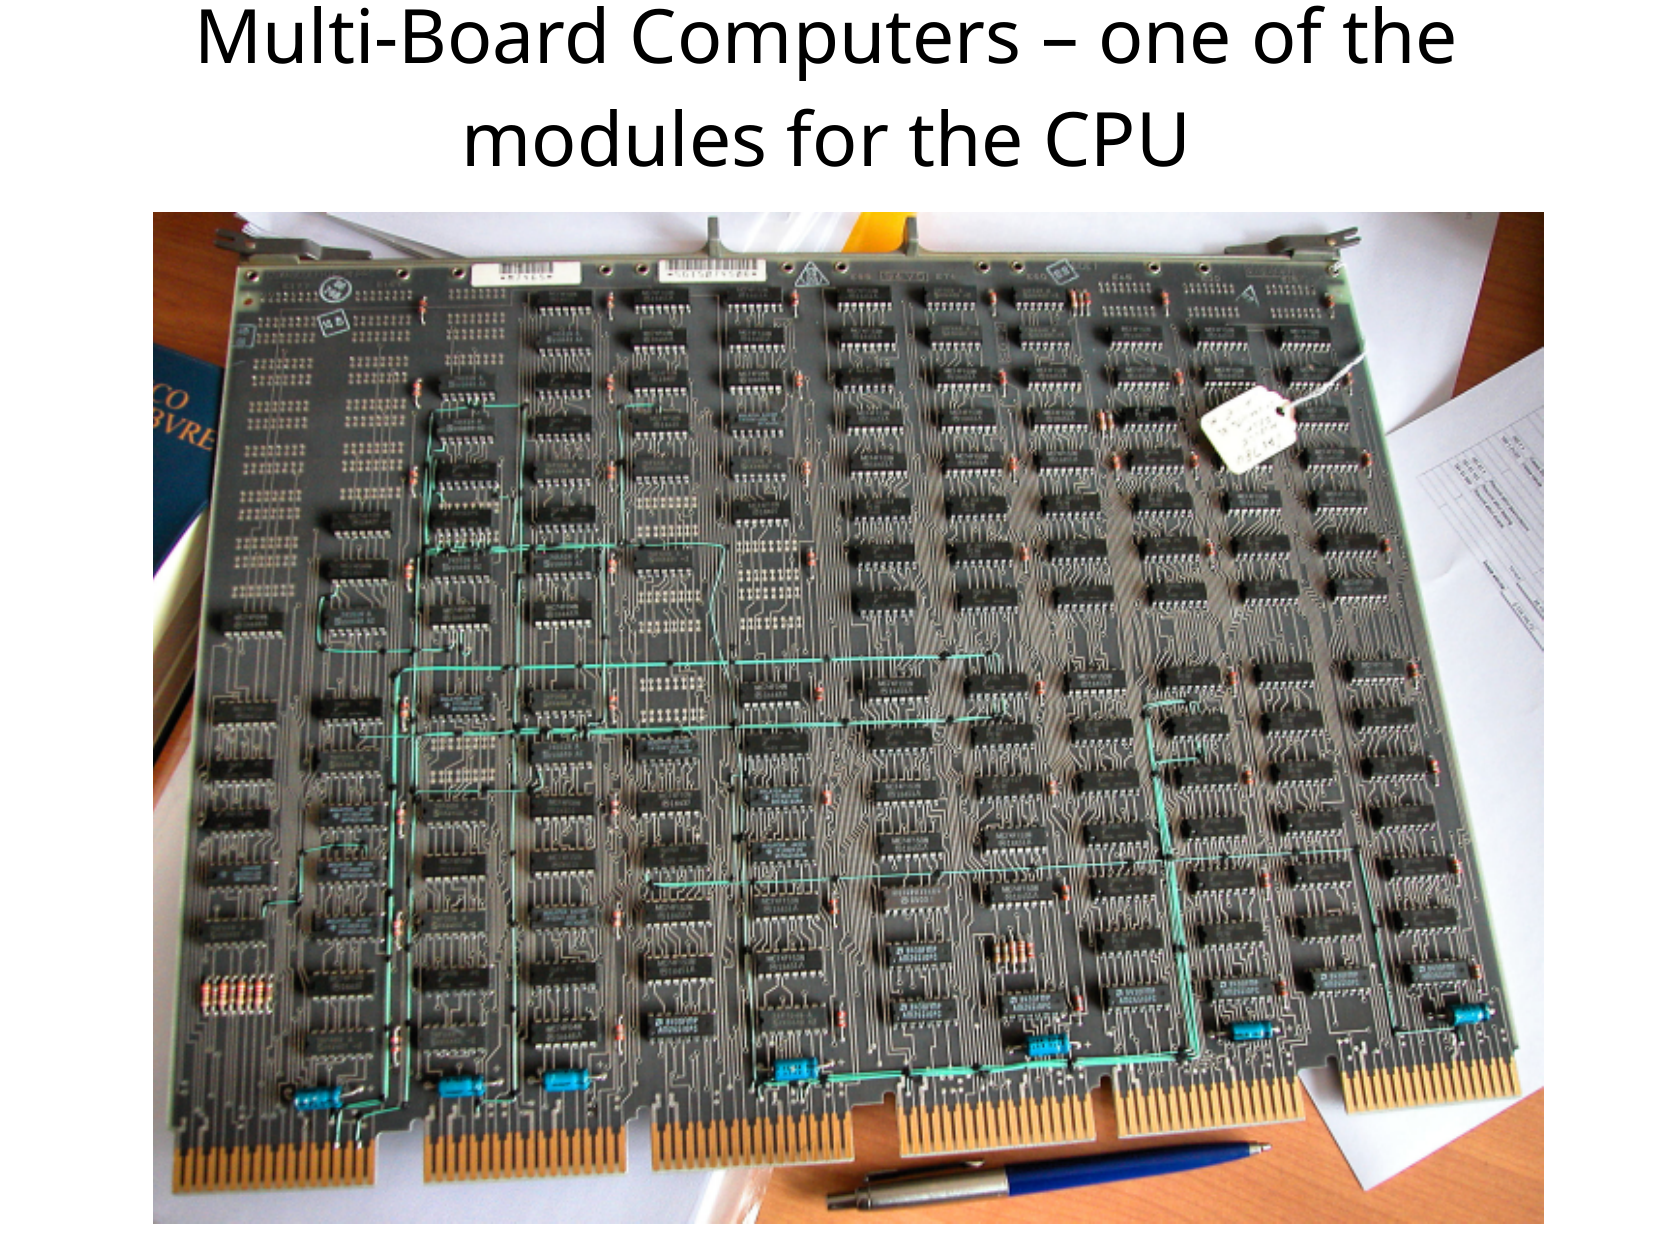

# Multi-Board Computers – one of the modules for the CPU